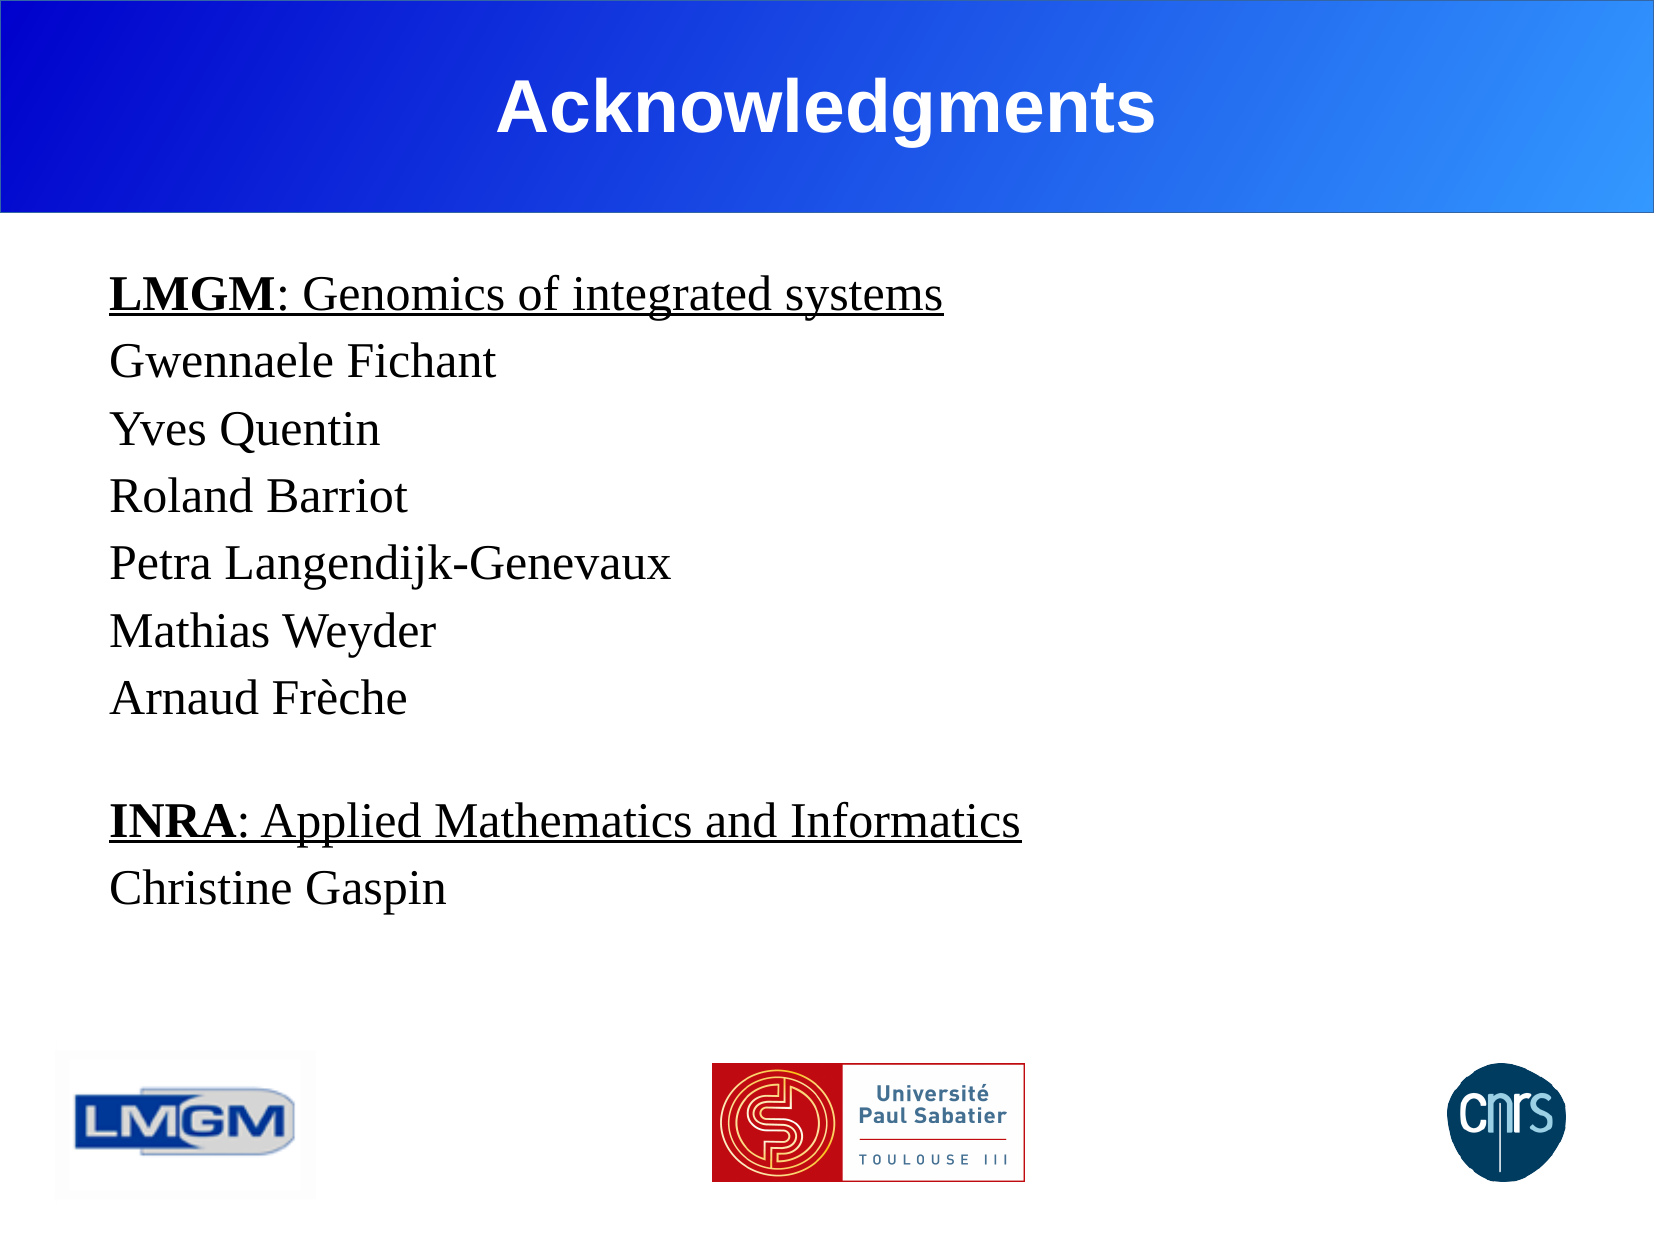

# Acknowledgments
LMGM: Genomics of integrated systems
Gwennaele Fichant
Yves Quentin
Roland Barriot
Petra Langendijk-Genevaux
Mathias Weyder
Arnaud Frèche
INRA: Applied Mathematics and Informatics
Christine Gaspin